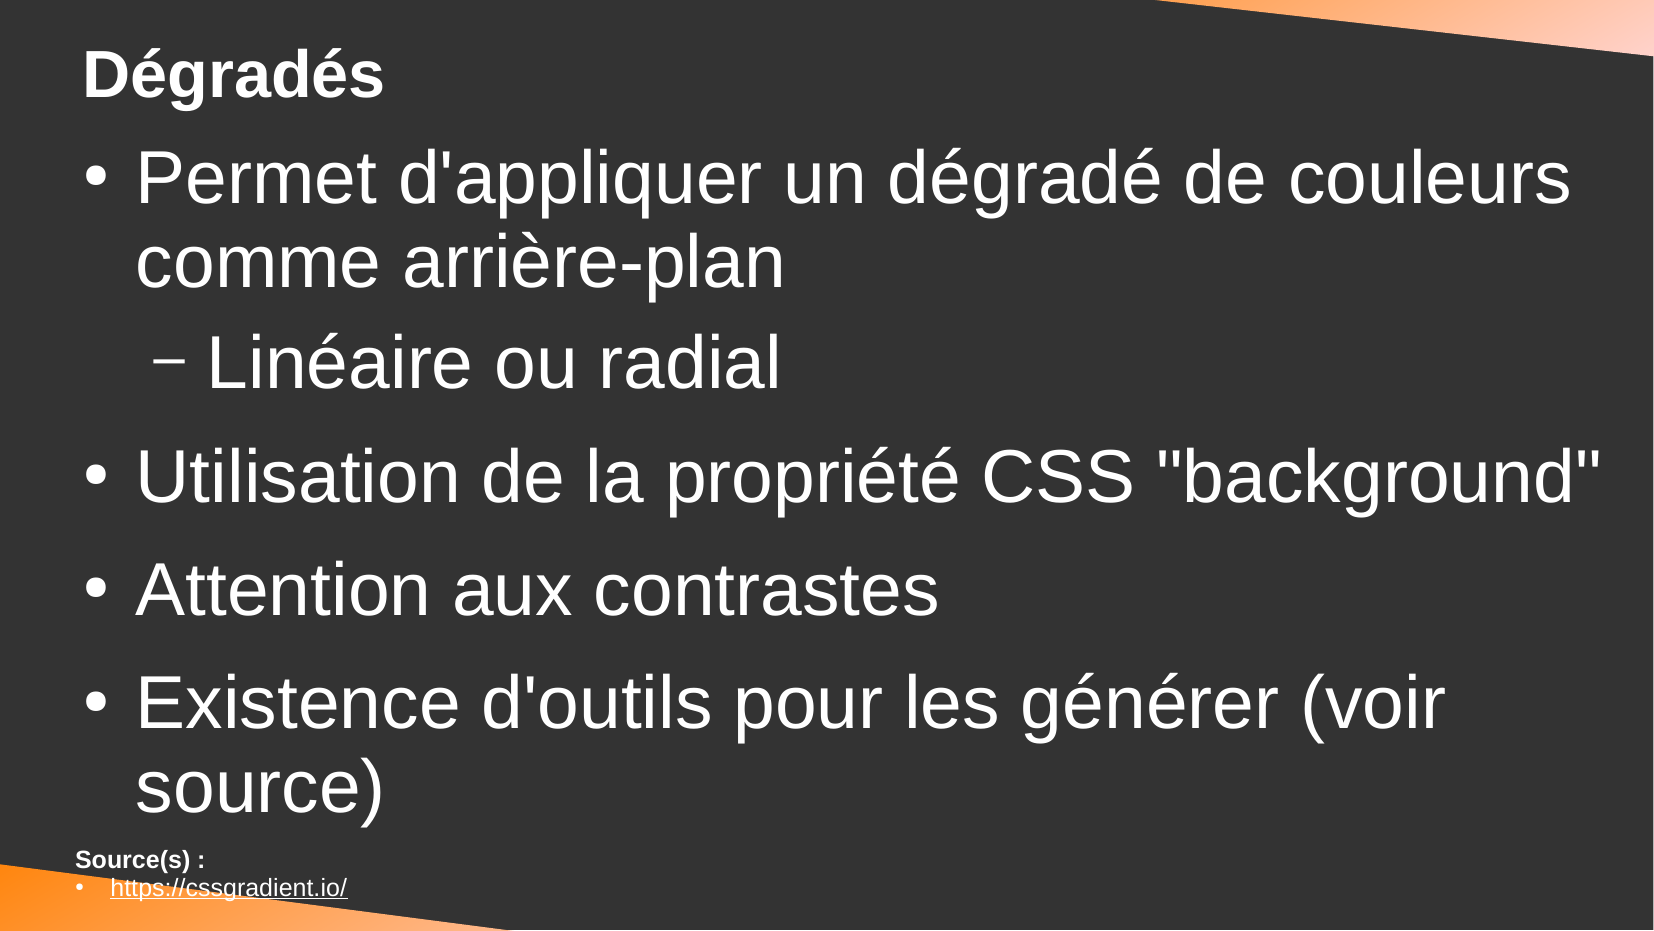

Dégradés
# Permet d'appliquer un dégradé de couleurs comme arrière-plan
Linéaire ou radial
Utilisation de la propriété CSS "background"
Attention aux contrastes
Existence d'outils pour les générer (voir source)
Source(s) :
https://cssgradient.io/